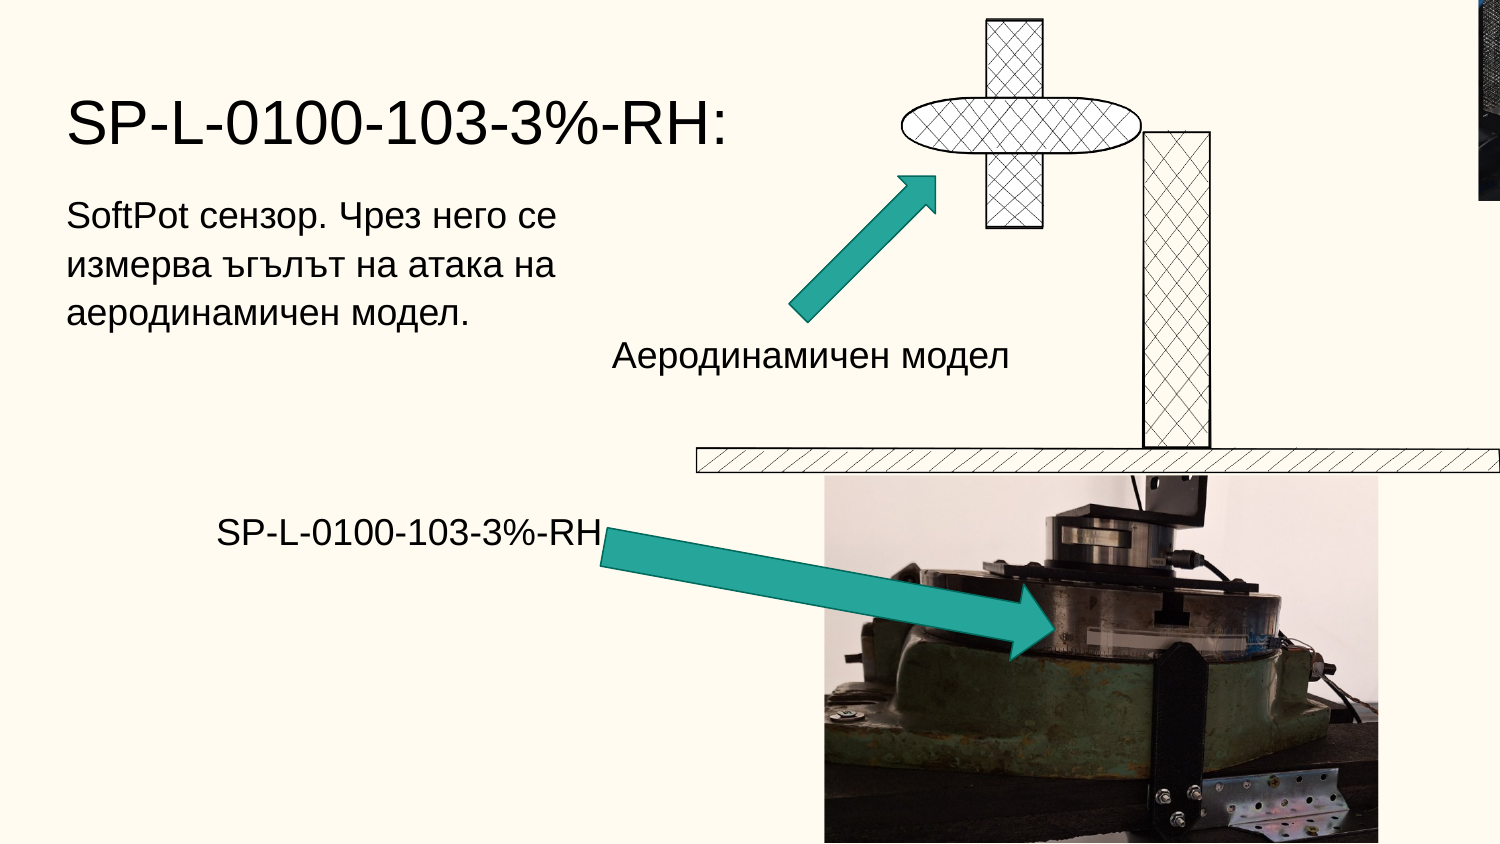

# SP-L-0100-103-3%-RH:
SoftPot сензор. Чрез него се измерва ъгълът на атака на аеродинамичен модел.
	 	SP-L-0100-103-3%-RH
Аеродинамичен модел